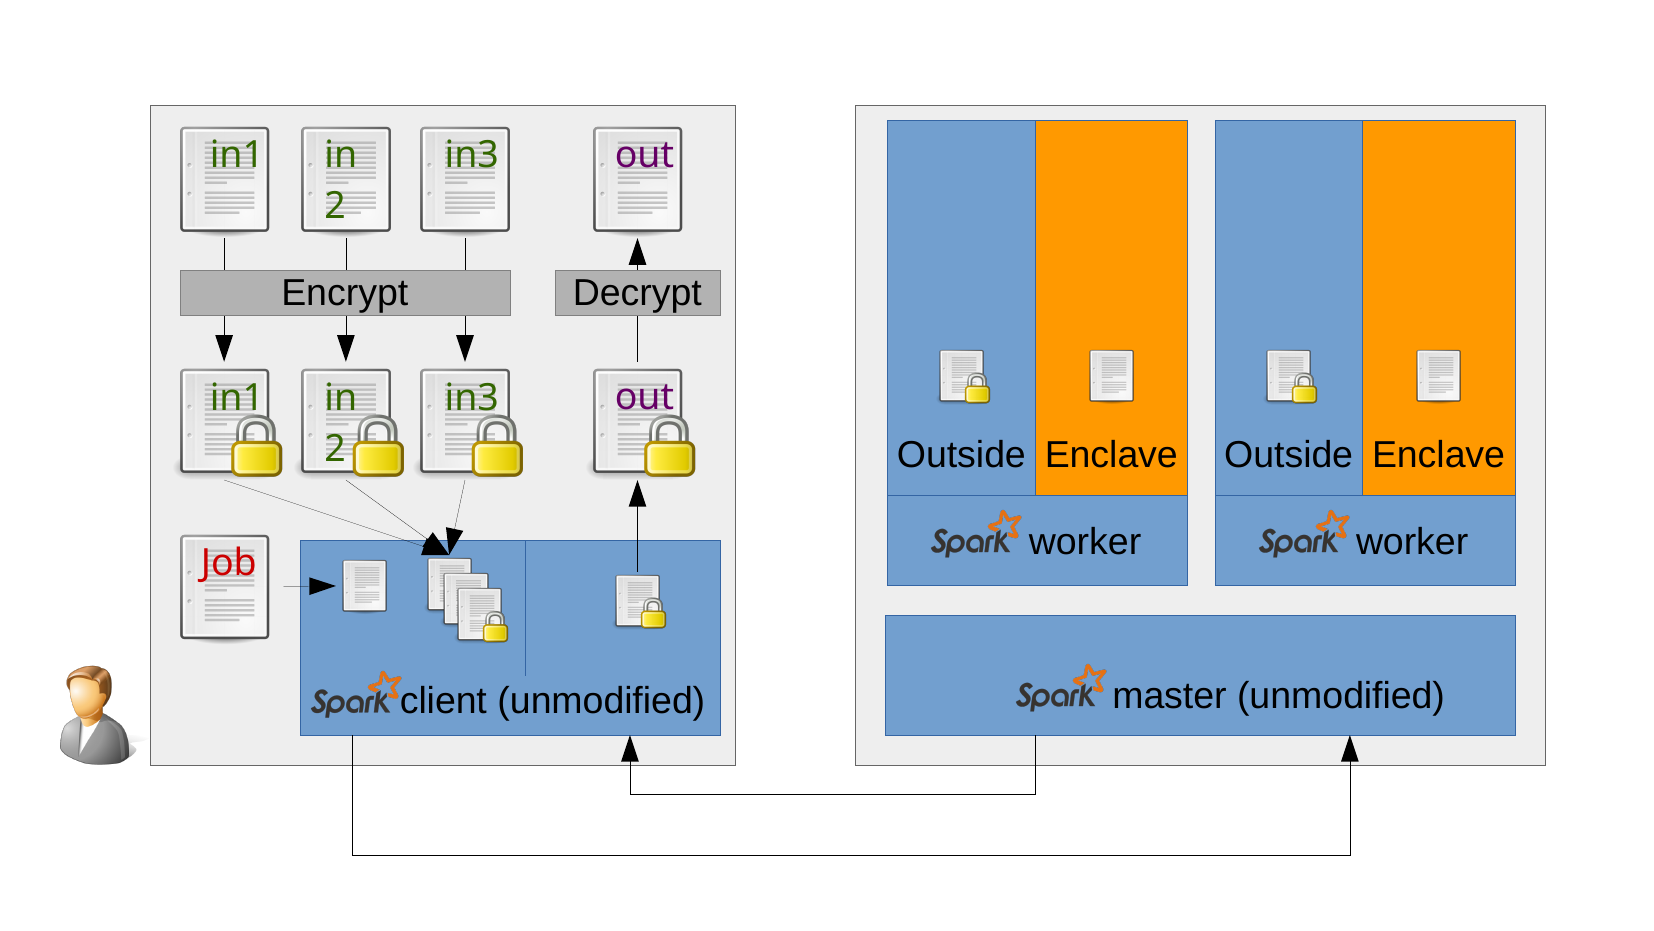

out
 worker
Outside
Enclave
 worker
Outside
Enclave
in1
in2
in3
Encrypt
Decrypt
out
in1
in2
in3
Job
client (unmodified)
 master (unmodified)